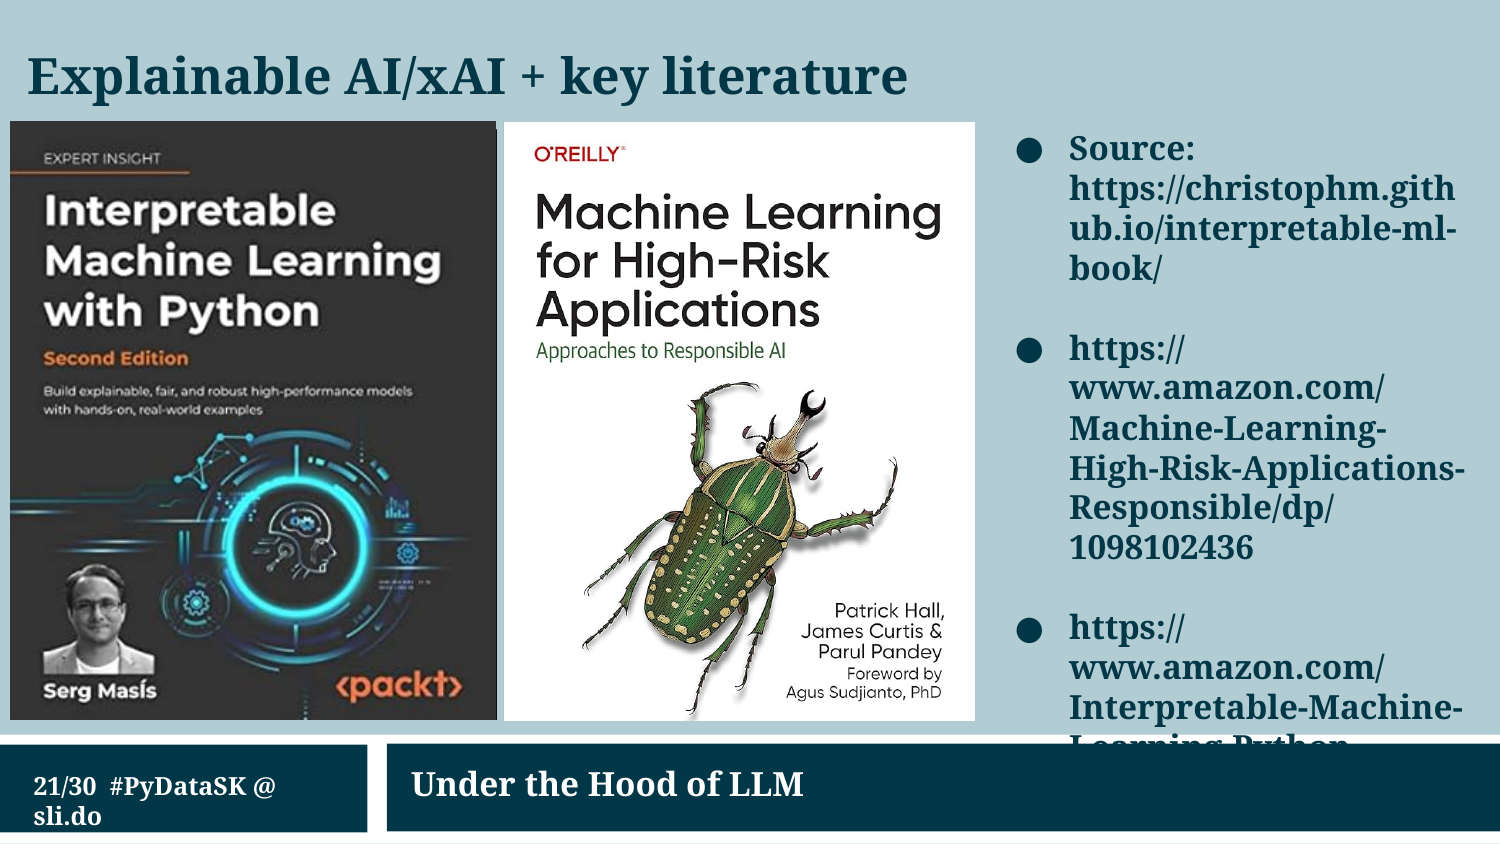

Explainable AI/xAI + key literature
Source: https://christophm.github.io/interpretable-ml-book/
https://www.amazon.com/Machine-Learning-High-Risk-Applications-Responsible/dp/1098102436
https://www.amazon.com/Interpretable-Machine-Learning-Python-hands/dp/180323542X/
Under the Hood of LLM
21/30 #PyDataSK @ sli.do